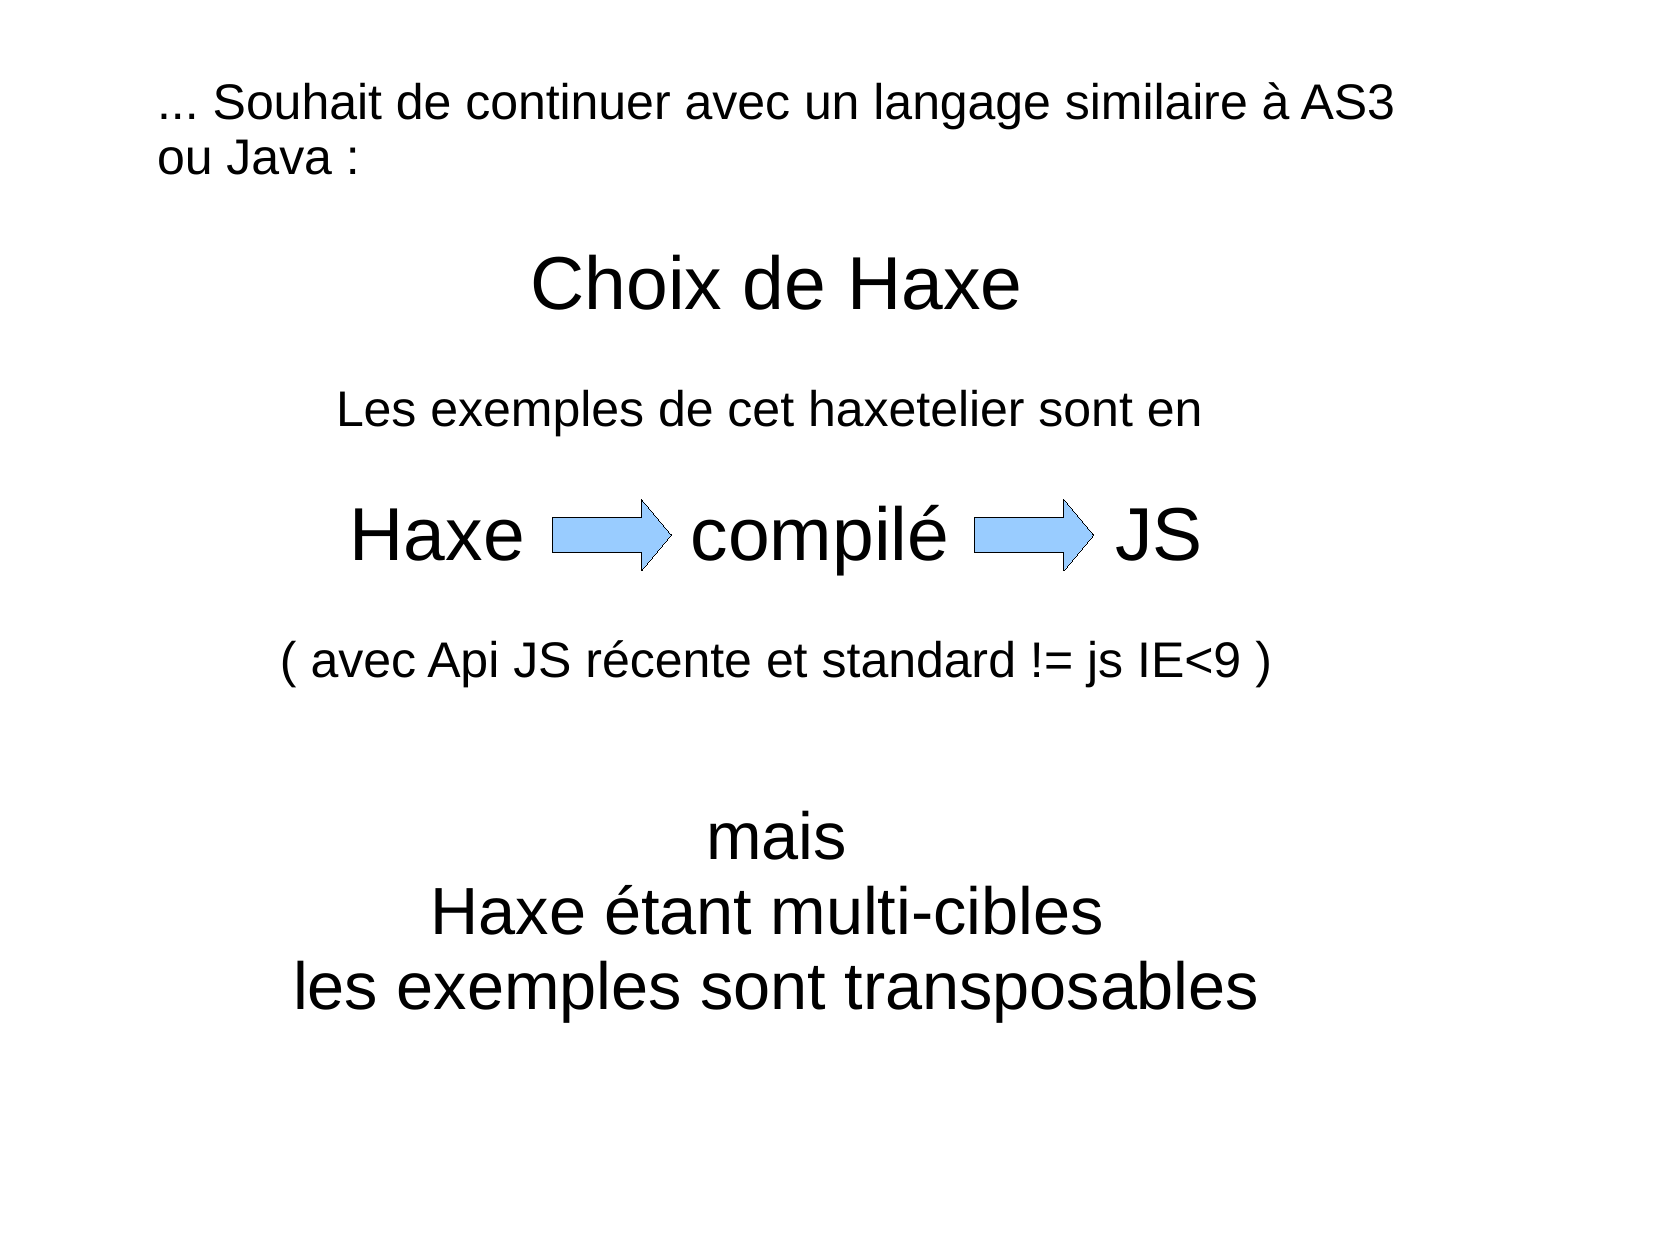

... Souhait de continuer avec un langage similaire à AS3
ou Java :
Choix de Haxe
Les exemples de cet haxetelier sont en
Haxe compilé JS
( avec Api JS récente et standard != js IE<9 )
mais
Haxe étant multi-cibles
les exemples sont transposables